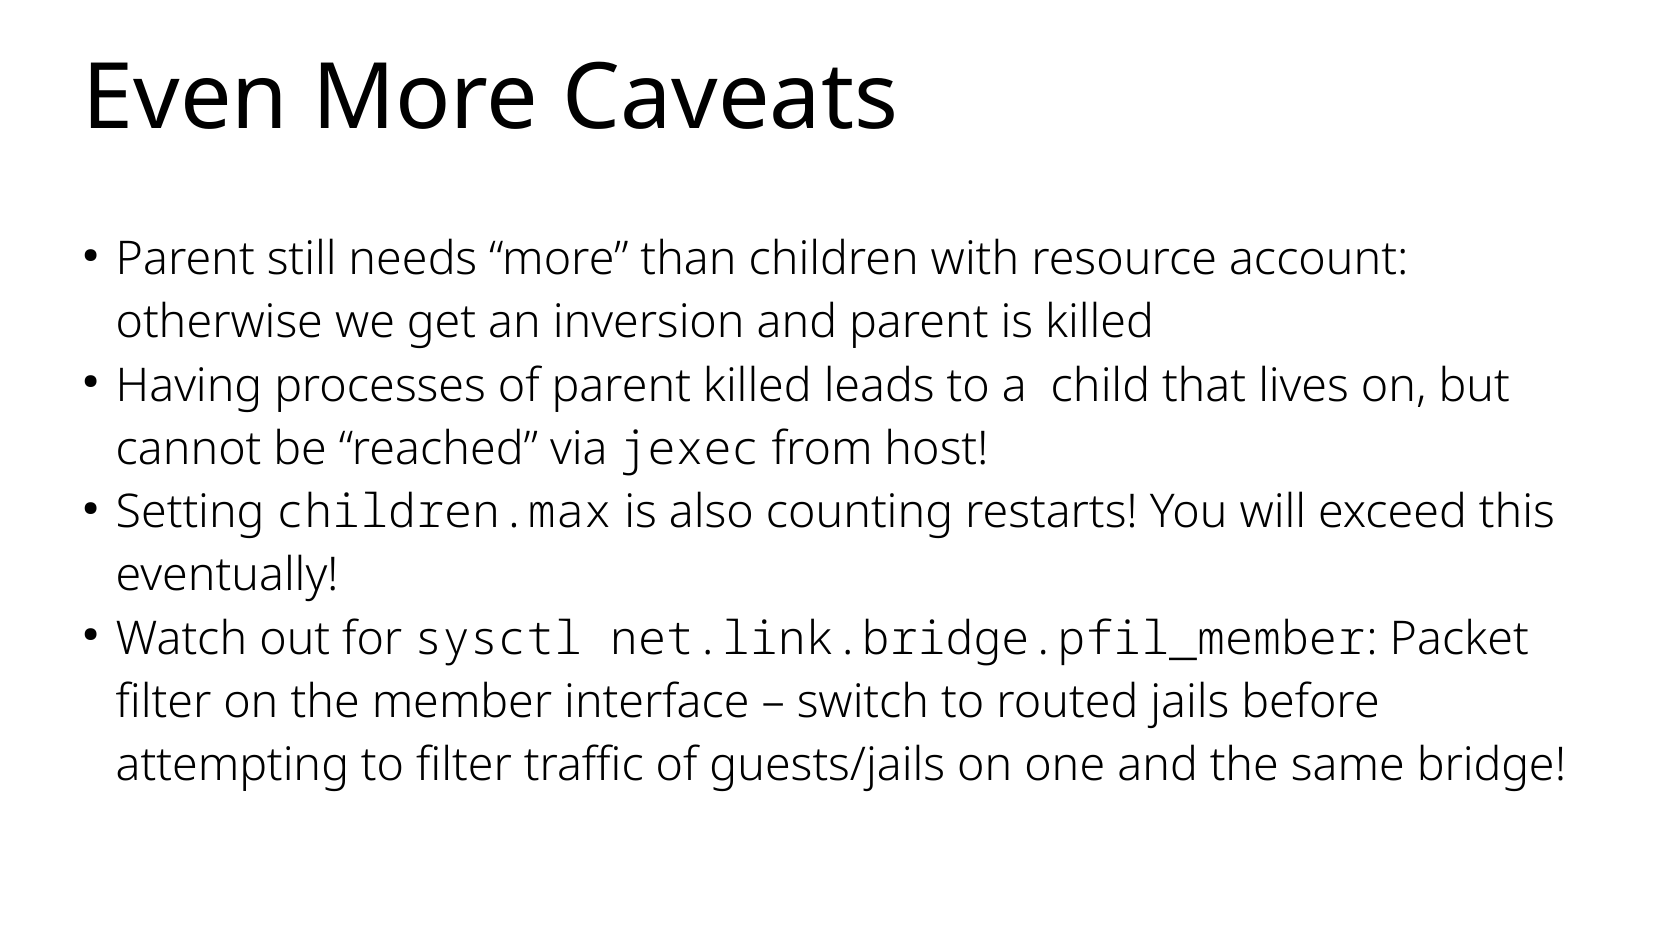

# Even More Caveats
Parent still needs “more” than children with resource account: otherwise we get an inversion and parent is killed
Having processes of parent killed leads to a child that lives on, but cannot be “reached” via jexec from host!
Setting children.max is also counting restarts! You will exceed this eventually!
Watch out for sysctl net.link.bridge.pfil_member: Packet filter on the member interface – switch to routed jails before attempting to filter traffic of guests/jails on one and the same bridge!